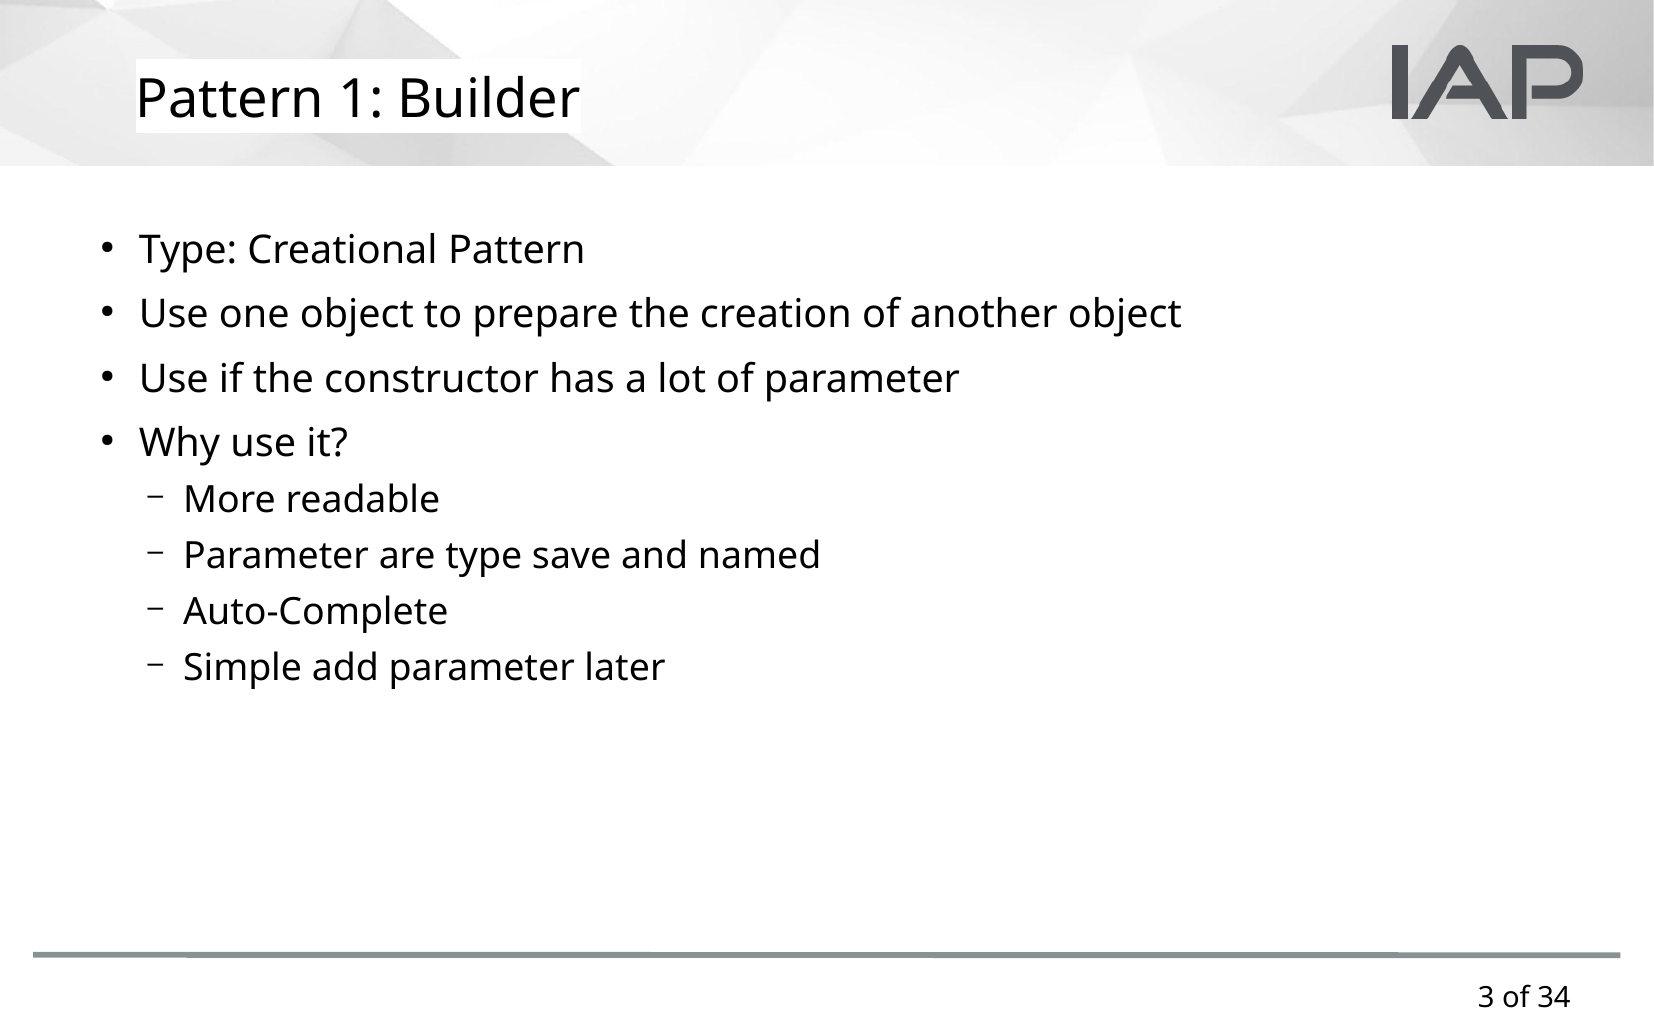

# Pattern 1: Builder
Type: Creational Pattern
Use one object to prepare the creation of another object
Use if the constructor has a lot of parameter
Why use it?
More readable
Parameter are type save and named
Auto-Complete
Simple add parameter later
3